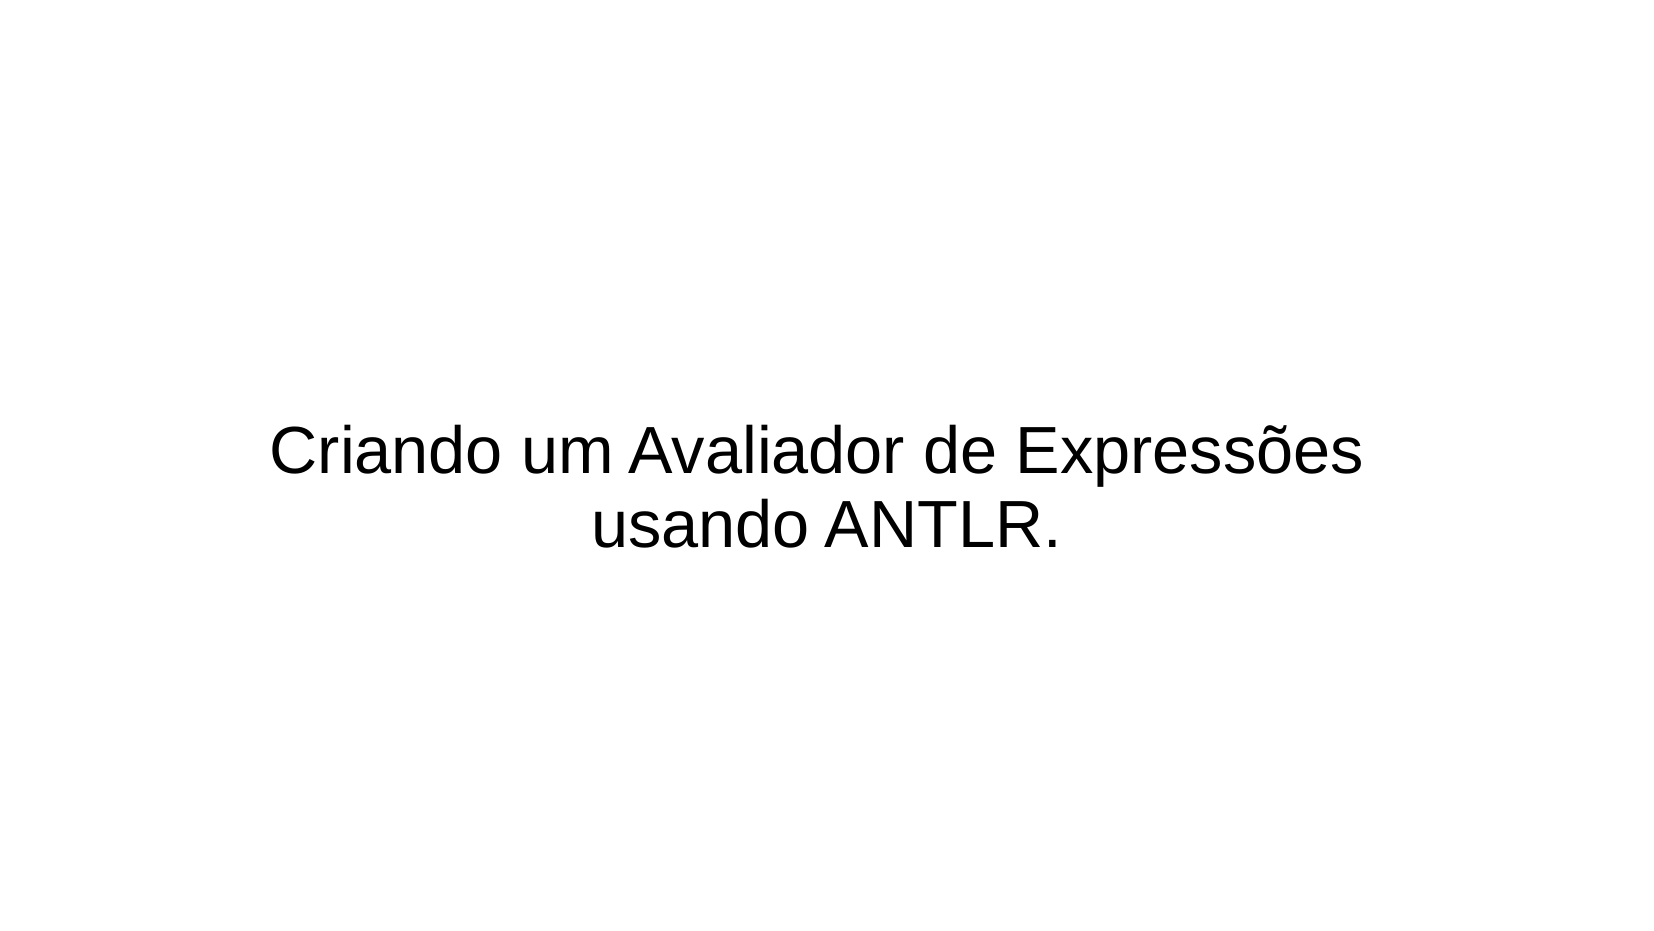

#
Criando um Avaliador de Expressões
usando ANTLR.